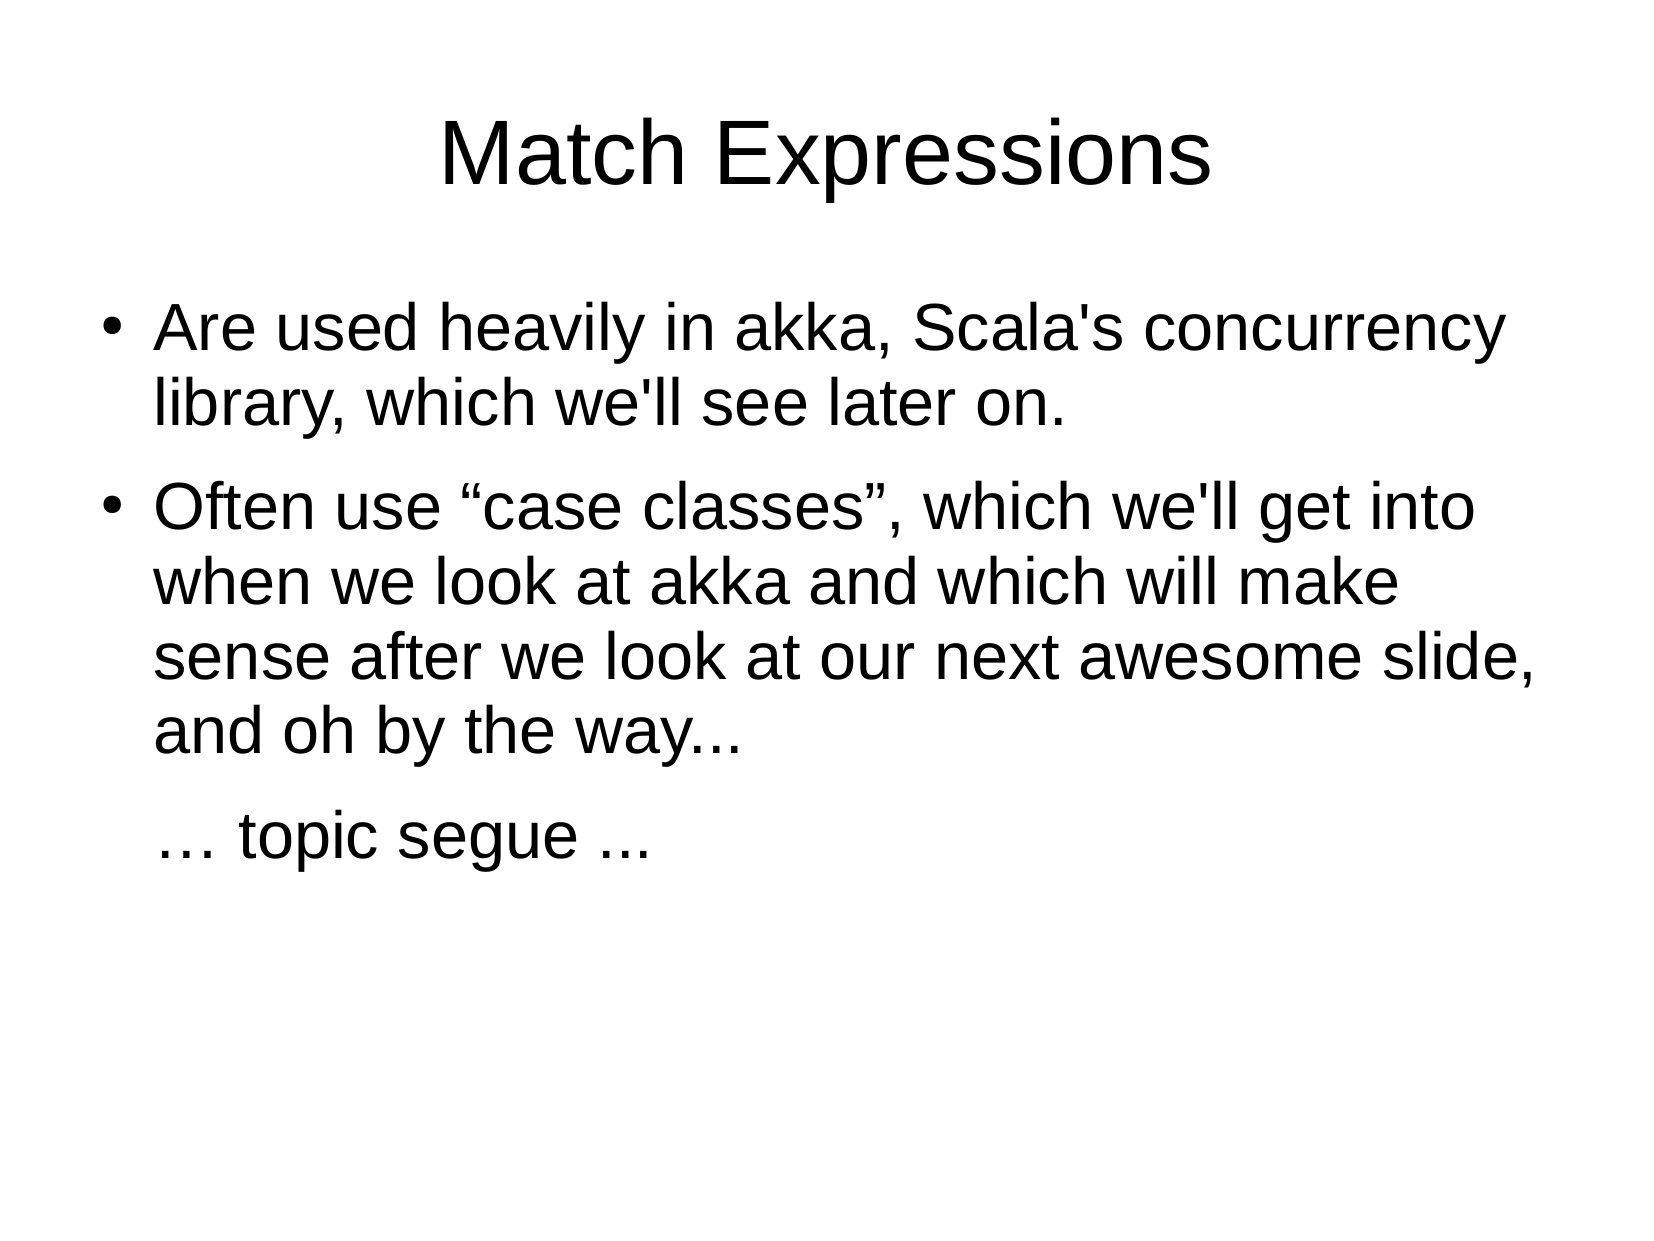

# Match Expressions
Are used heavily in akka, Scala's concurrency library, which we'll see later on.
Often use “case classes”, which we'll get into when we look at akka and which will make sense after we look at our next awesome slide, and oh by the way...
… topic segue ...